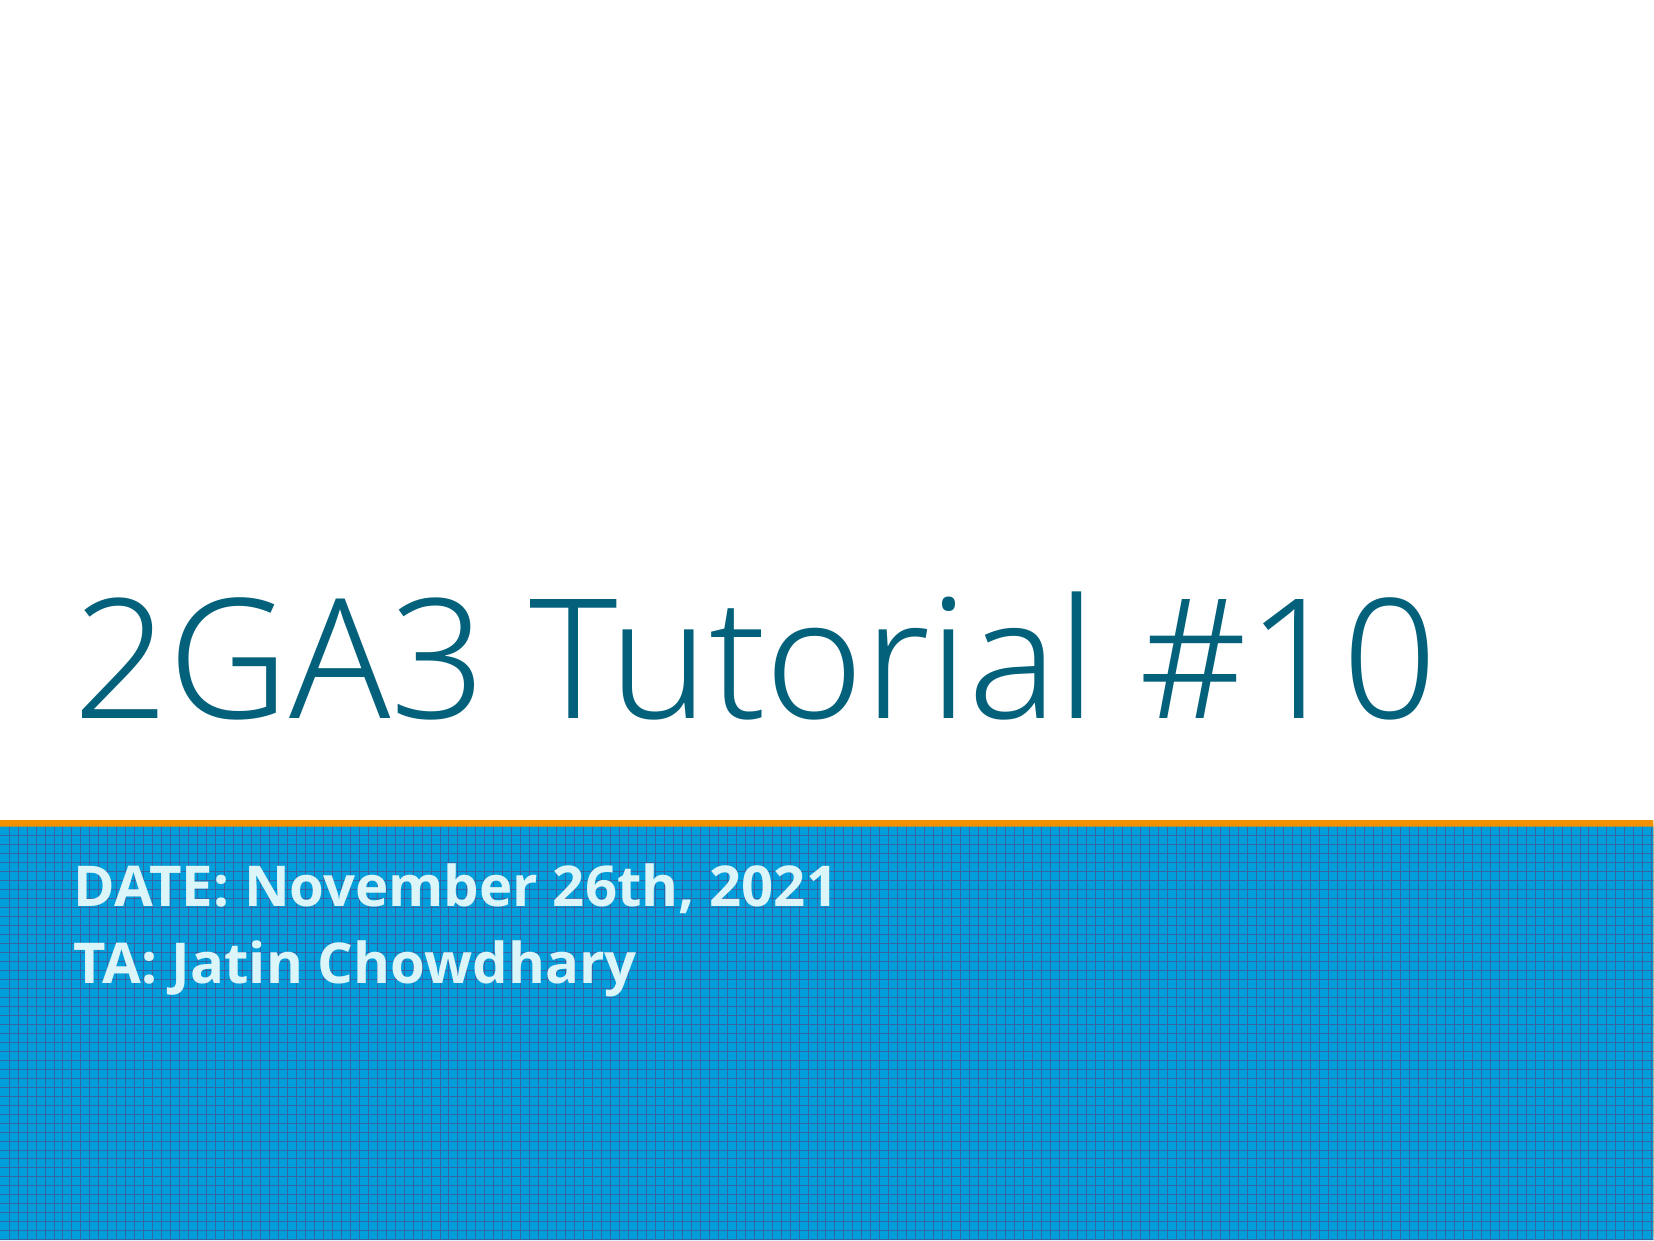

# 2GA3 Tutorial #10
DATE: November 26th, 2021
TA: Jatin Chowdhary